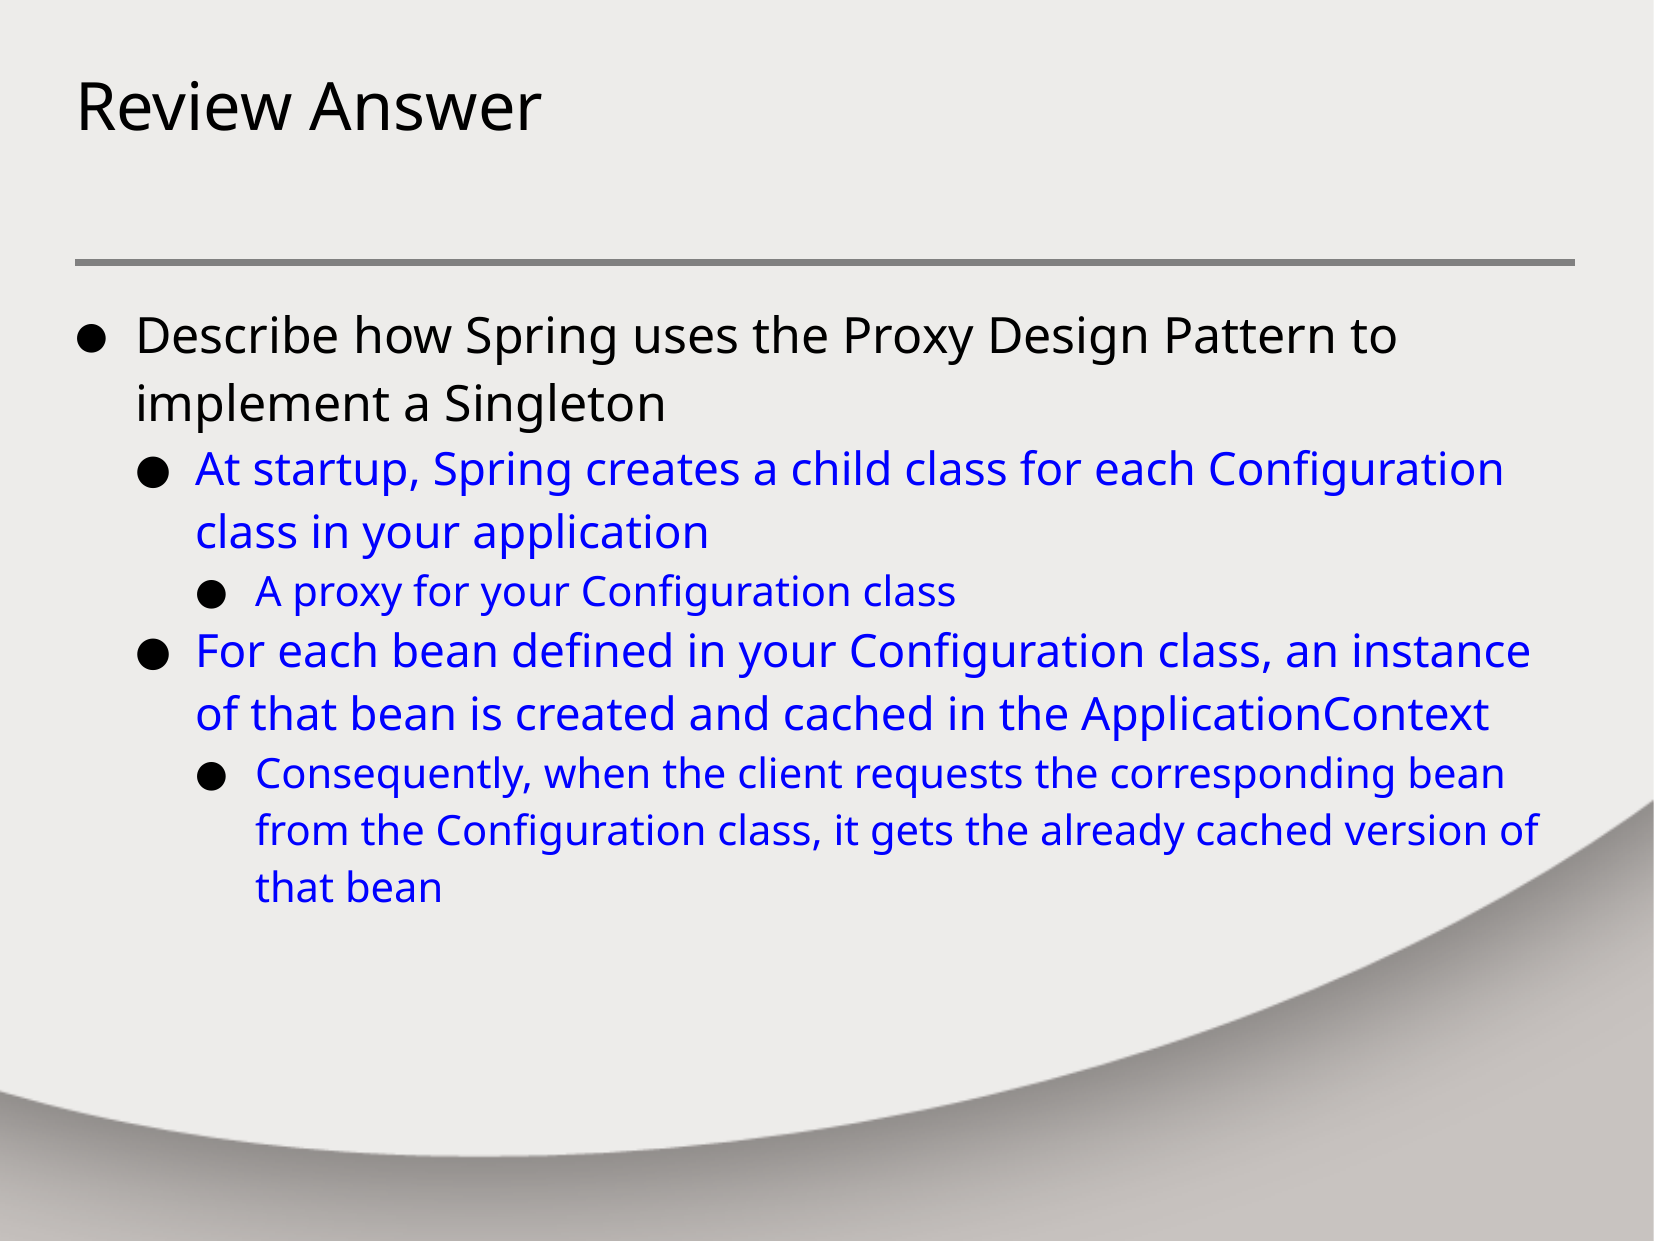

# Review Answer
Describe how Spring uses the Proxy Design Pattern to implement a Singleton
At startup, Spring creates a child class for each Configuration class in your application
A proxy for your Configuration class
For each bean defined in your Configuration class, an instance of that bean is created and cached in the ApplicationContext
Consequently, when the client requests the corresponding bean from the Configuration class, it gets the already cached version of that bean